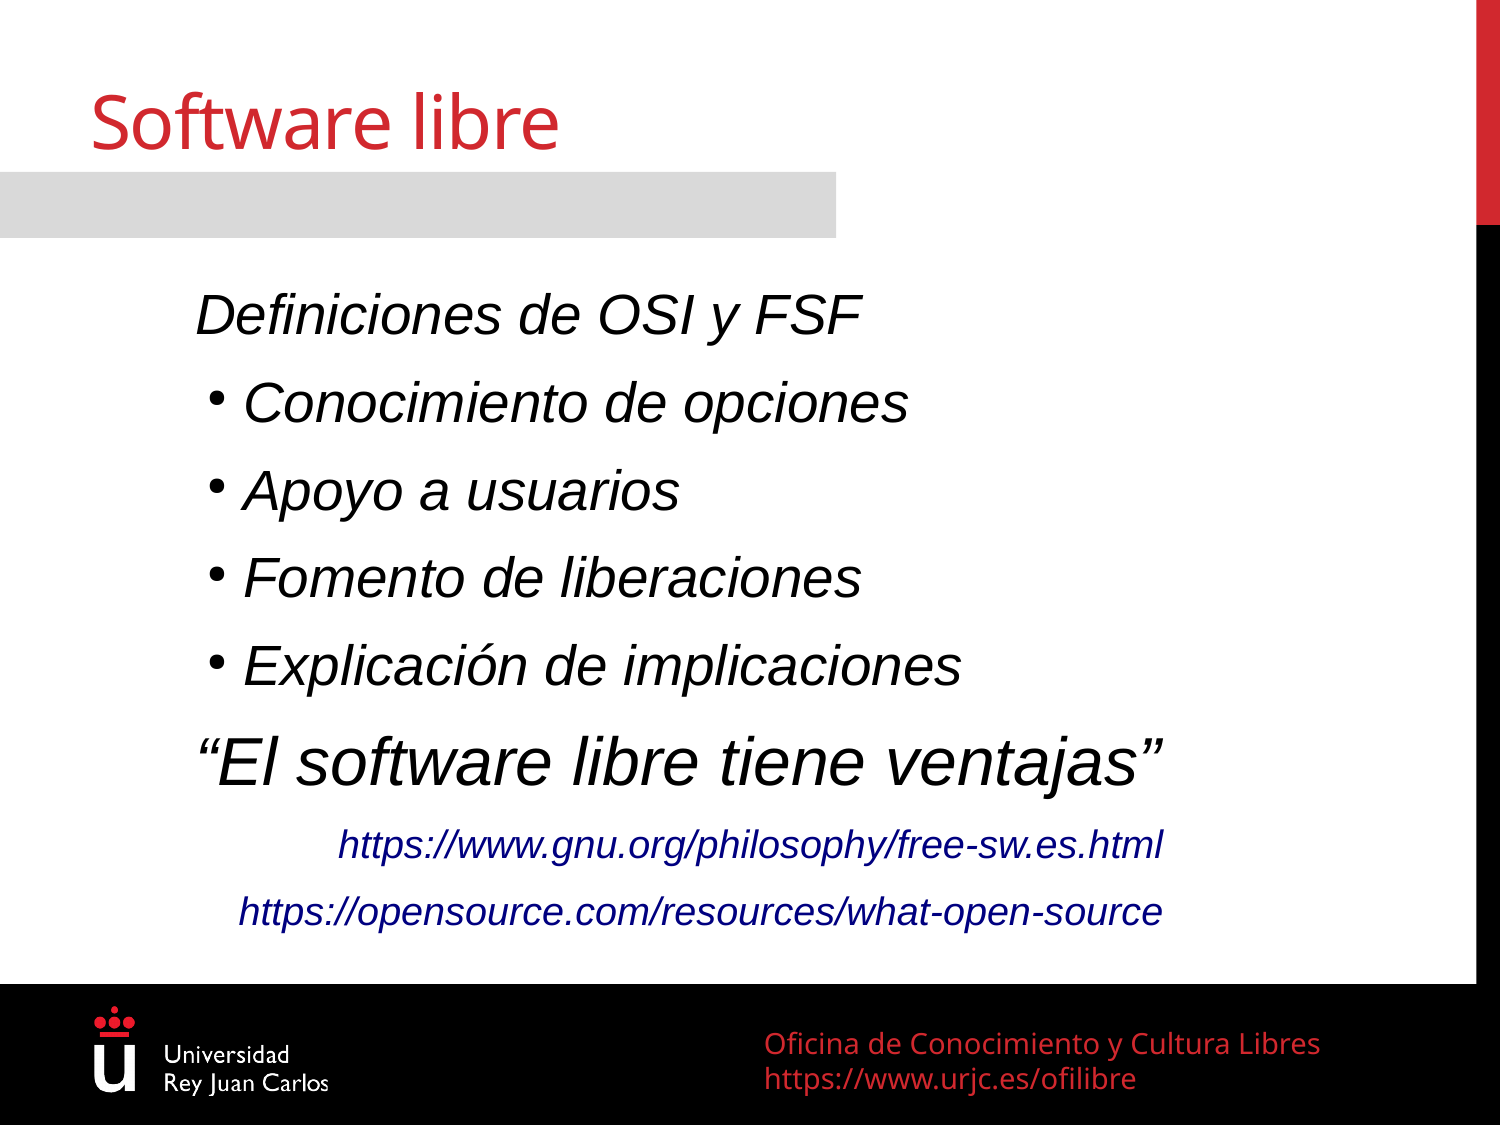

Software libre
# Definiciones de OSI y FSF
Conocimiento de opciones
Apoyo a usuarios
Fomento de liberaciones
Explicación de implicaciones
“El software libre tiene ventajas”
https://www.gnu.org/philosophy/free-sw.es.html
https://opensource.com/resources/what-open-source
Oficina de Conocimiento y Cultura Libres
https://www.urjc.es/ofilibre